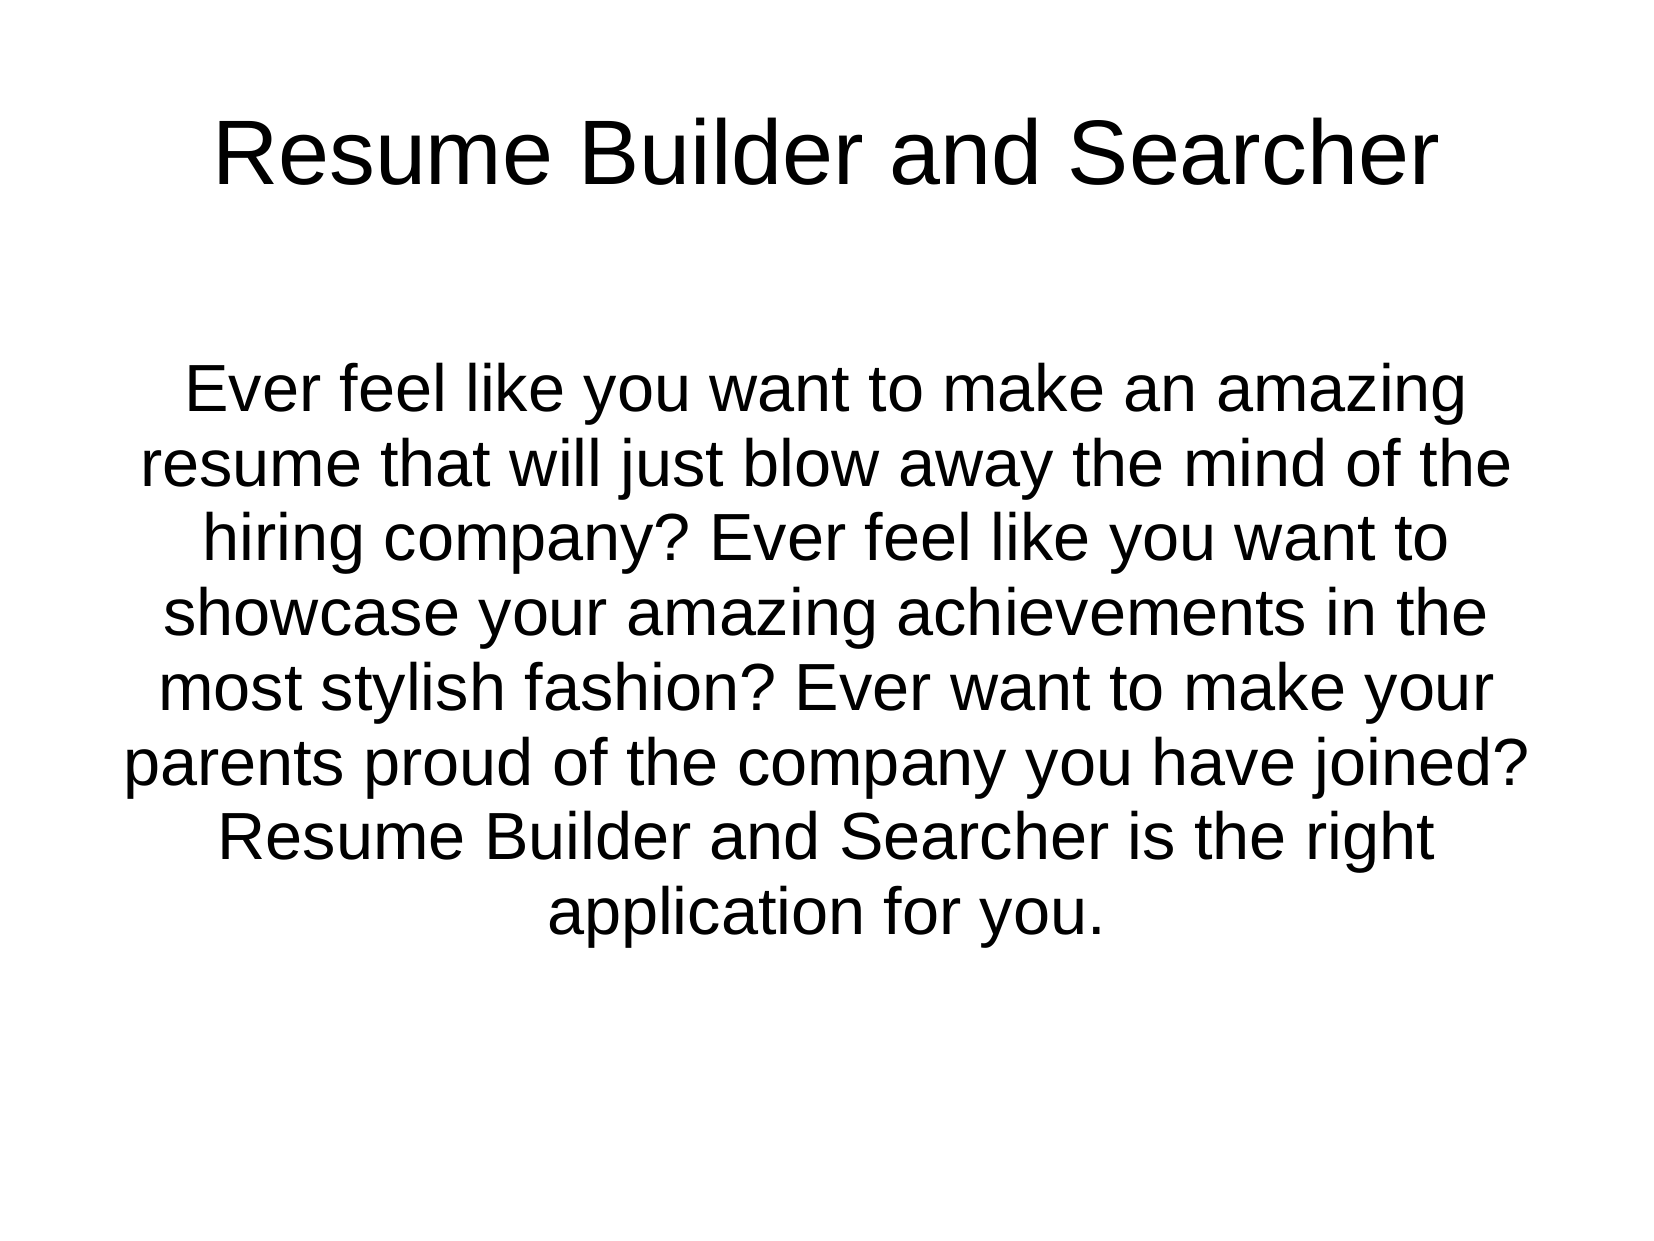

# Resume Builder and Searcher
Ever feel like you want to make an amazing resume that will just blow away the mind of the hiring company? Ever feel like you want to showcase your amazing achievements in the most stylish fashion? Ever want to make your parents proud of the company you have joined? Resume Builder and Searcher is the right application for you.